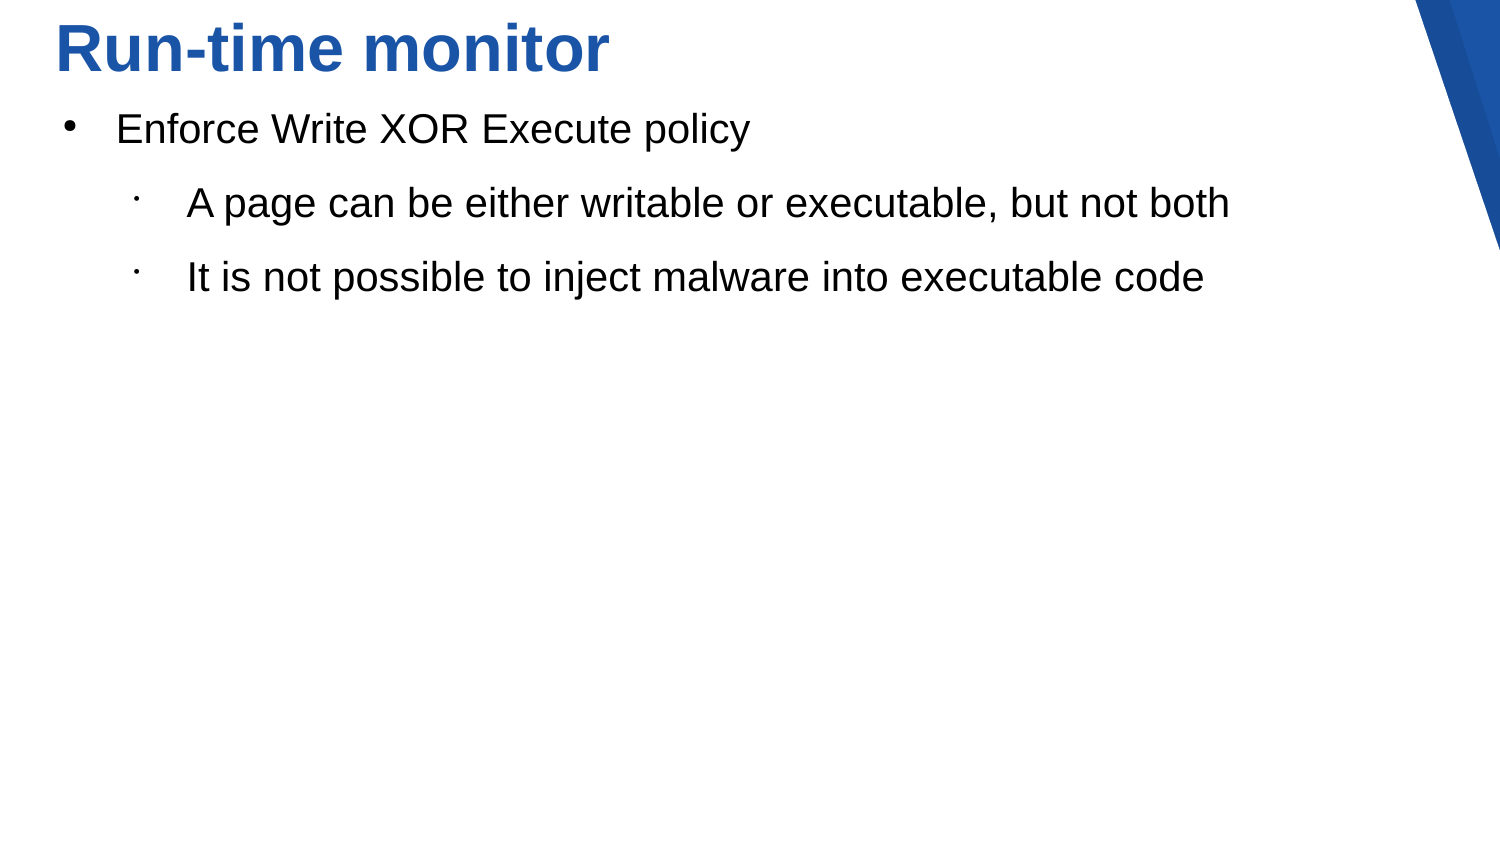

# Run-time monitor
Enforce Write XOR Execute policy
A page can be either writable or executable, but not both
It is not possible to inject malware into executable code